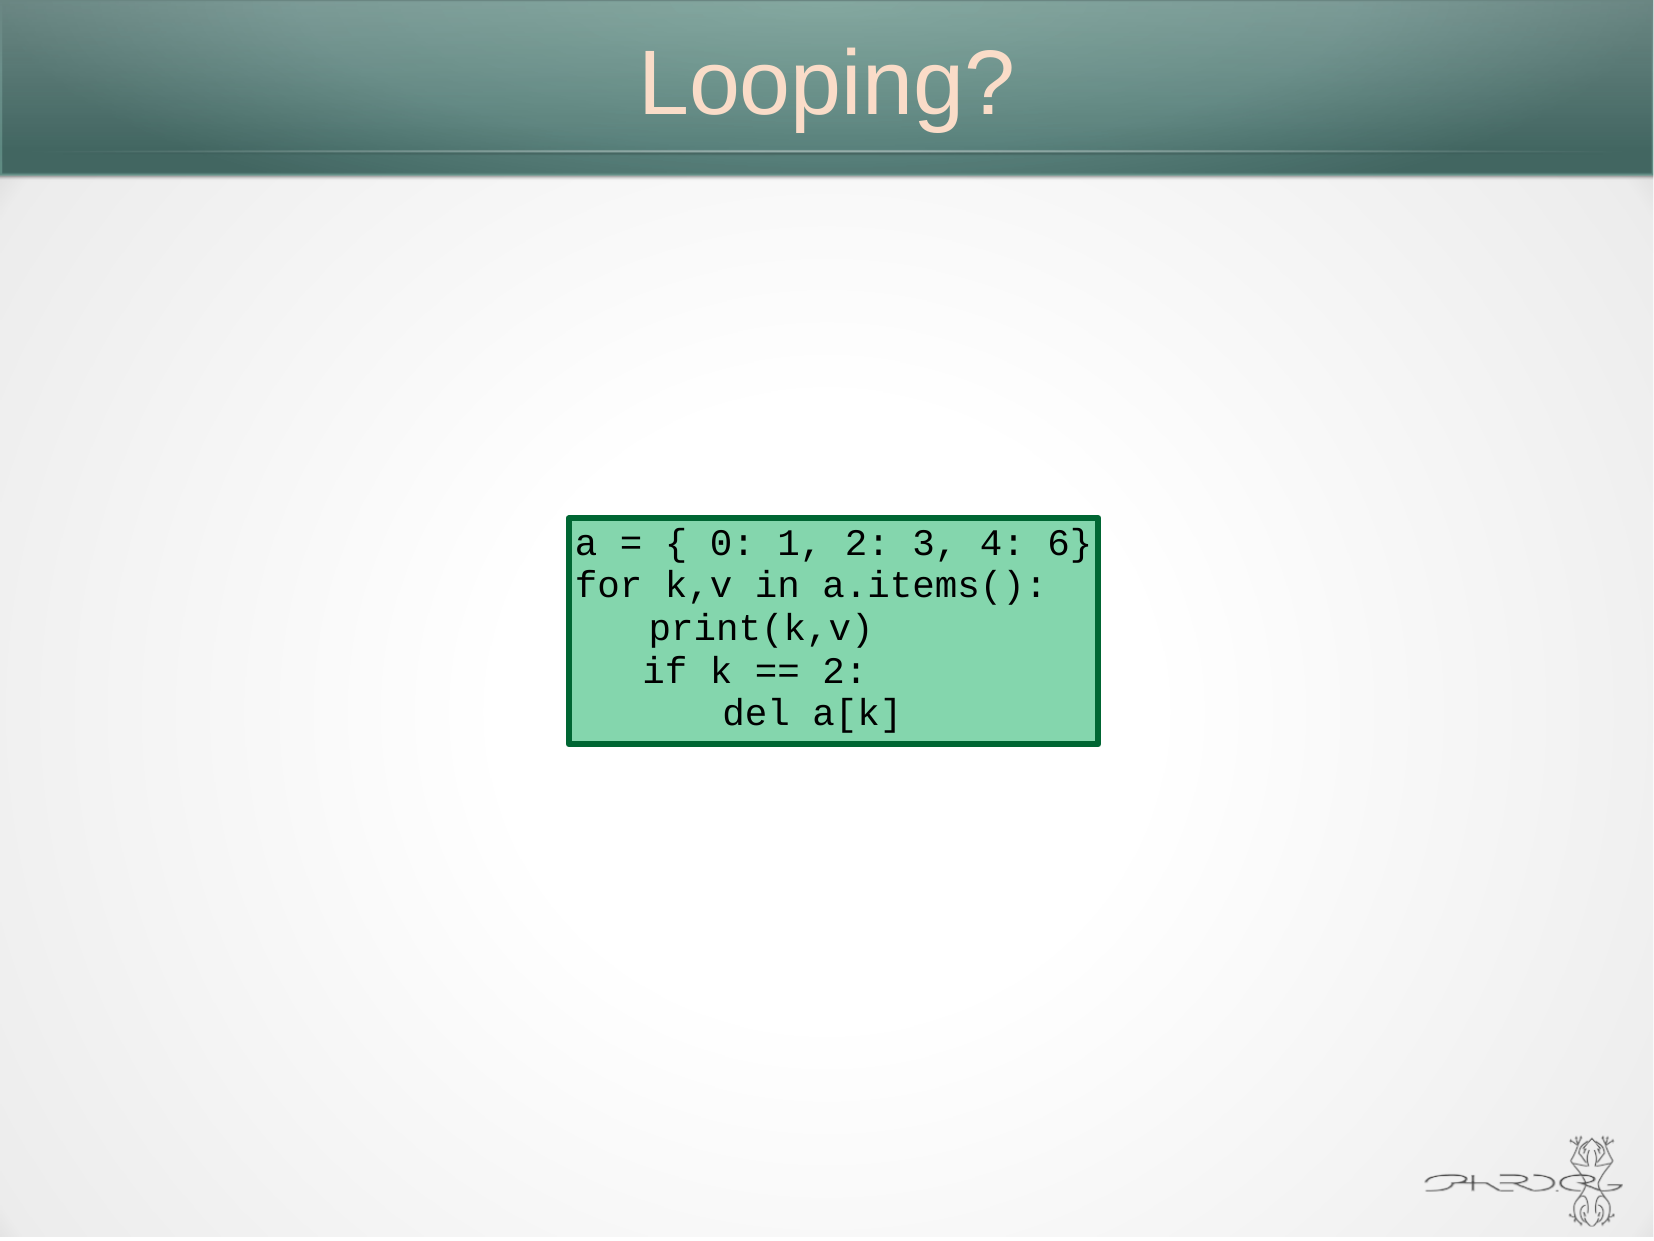

# Looping?
a = { 0: 1, 2: 3, 4: 6}
for k,v in a.items():
	print(k,v)
 if k == 2:
		del a[k]